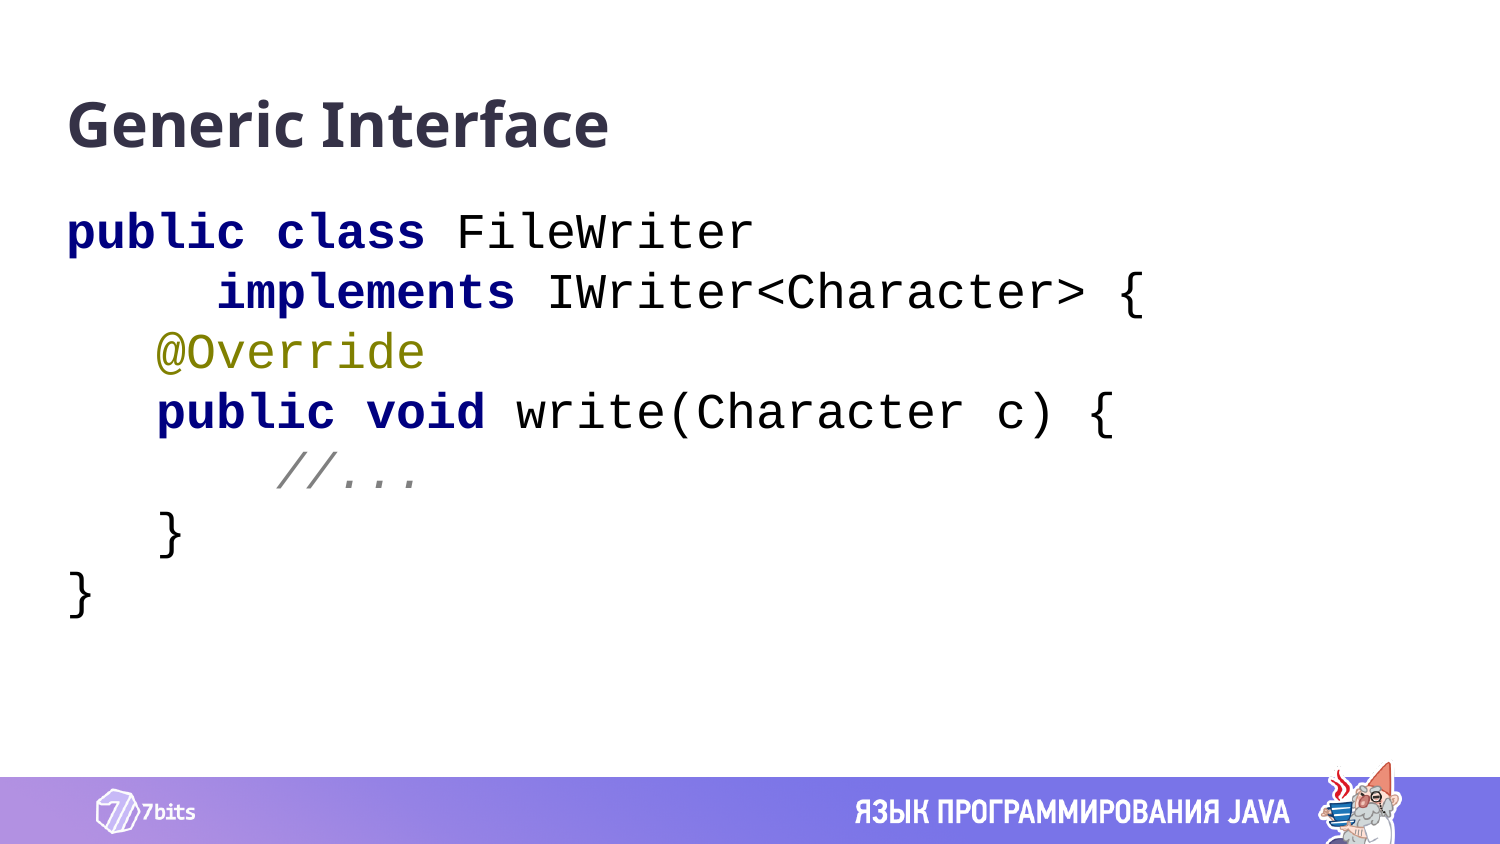

# Generic Interface
public class FileWriter
		implements IWriter<Character> {
 @Override
 public void write(Character c) {
 //...
 }
}